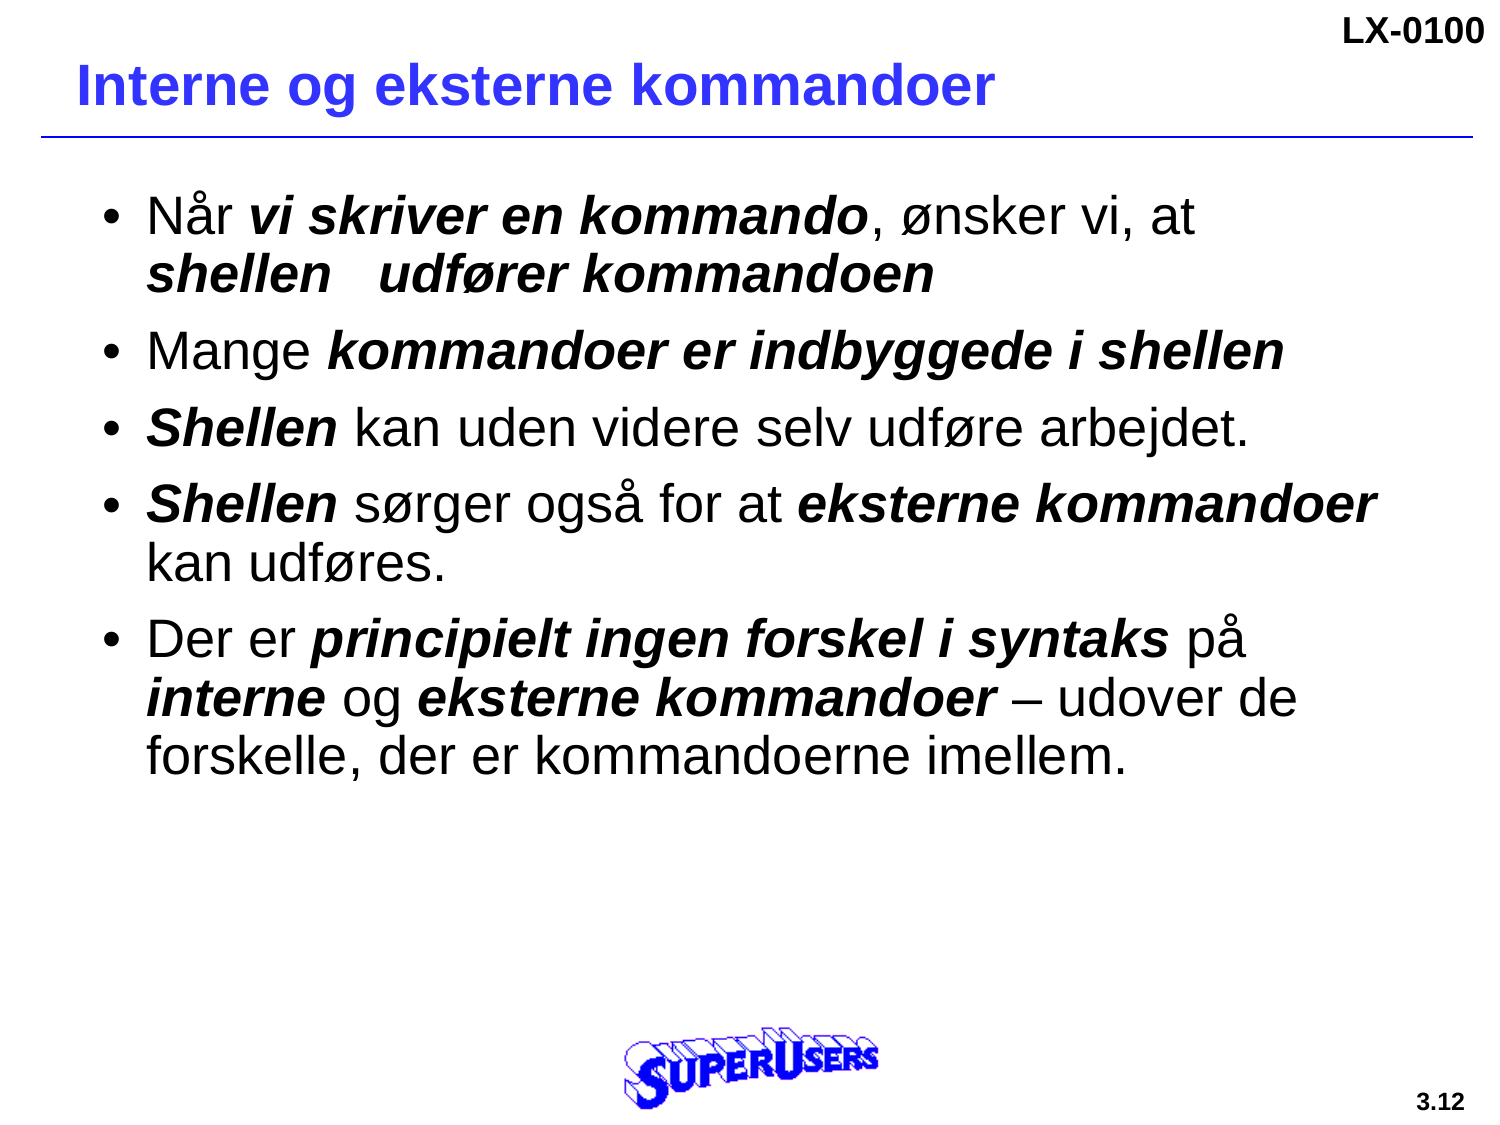

# Interne og eksterne kommandoer
Når vi skriver en kommando, ønsker vi, at shellen udfører kommandoen
Mange kommandoer er indbyggede i shellen
Shellen kan uden videre selv udføre arbejdet.
Shellen sørger også for at eksterne kommandoer kan udføres.
Der er principielt ingen forskel i syntaks på interne og eksterne kommandoer – udover de forskelle, der er kommandoerne imellem.